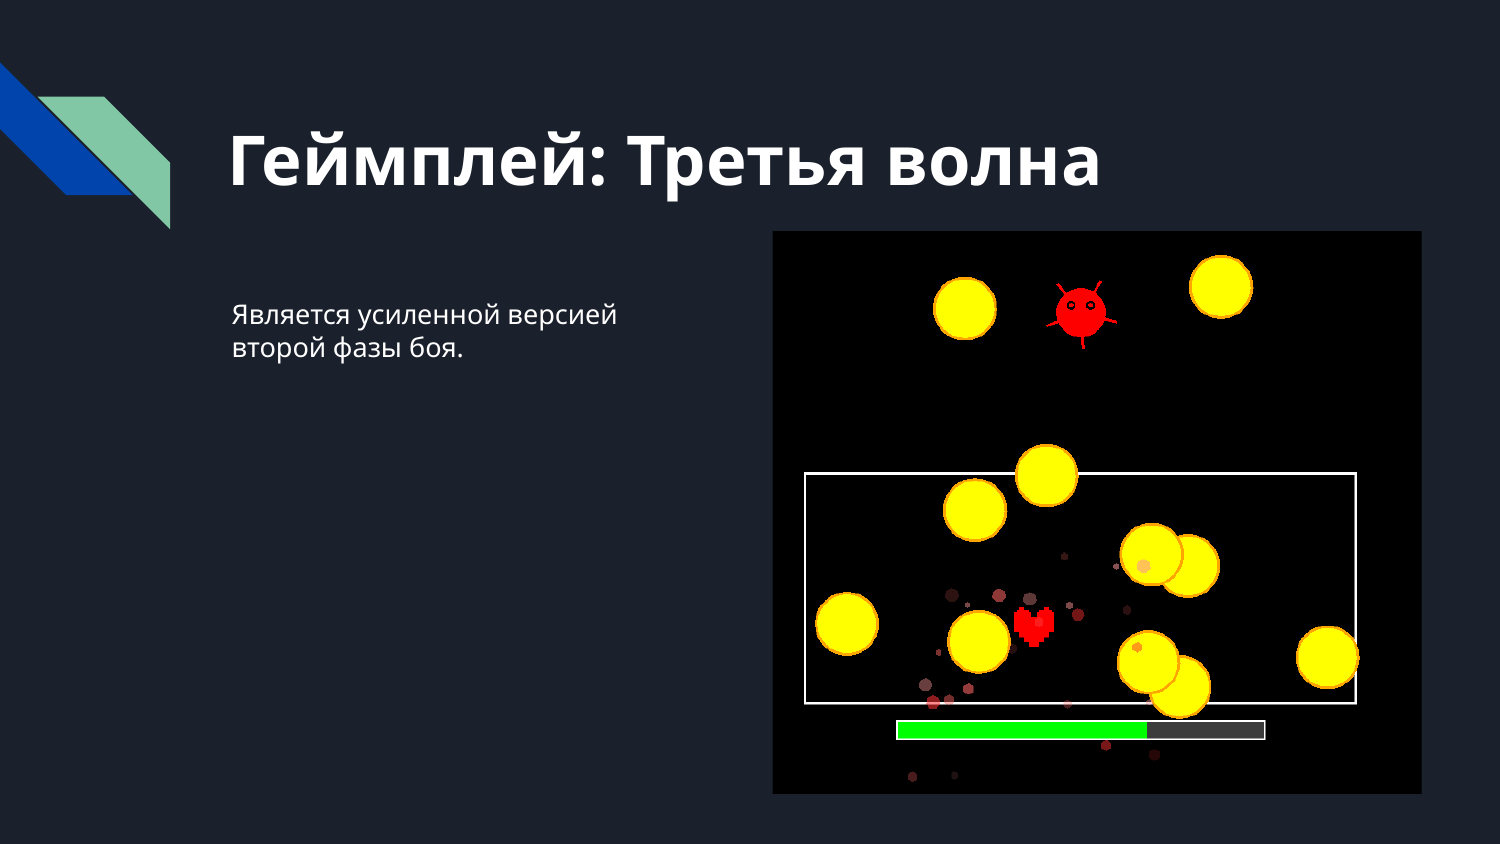

# Геймплей: Третья волна
Является усиленной версией второй фазы боя.